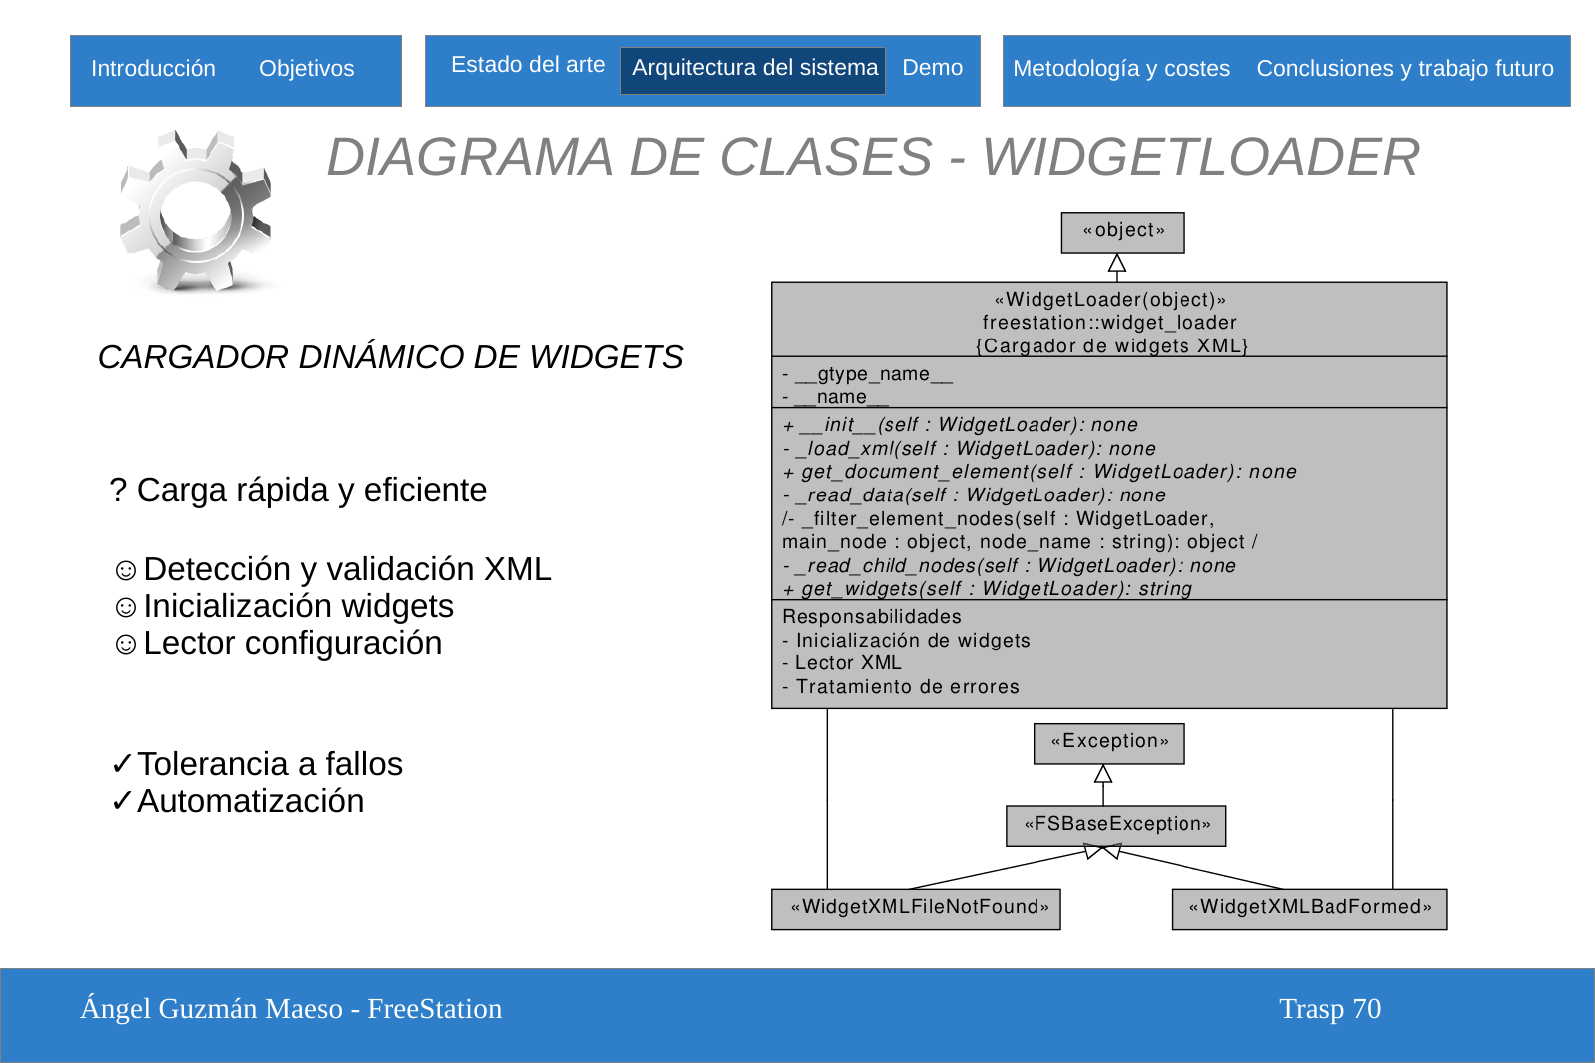

Metodología y costes
Conclusiones y trabajo futuro
Introducción
# Objetivos
Estado del arte
Estado del arte
Arquitectura del sistema
Arquitectura del sistema
Demo
Demo
DIAGRAMA DE CLASES - WIDGETLOADER
CARGADOR DINÁMICO DE WIDGETS
? Carga rápida y eficiente
☺Detección y validación XML
☺Inicialización widgets
☺Lector configuración
✓Tolerancia a fallos
✓Automatización
70